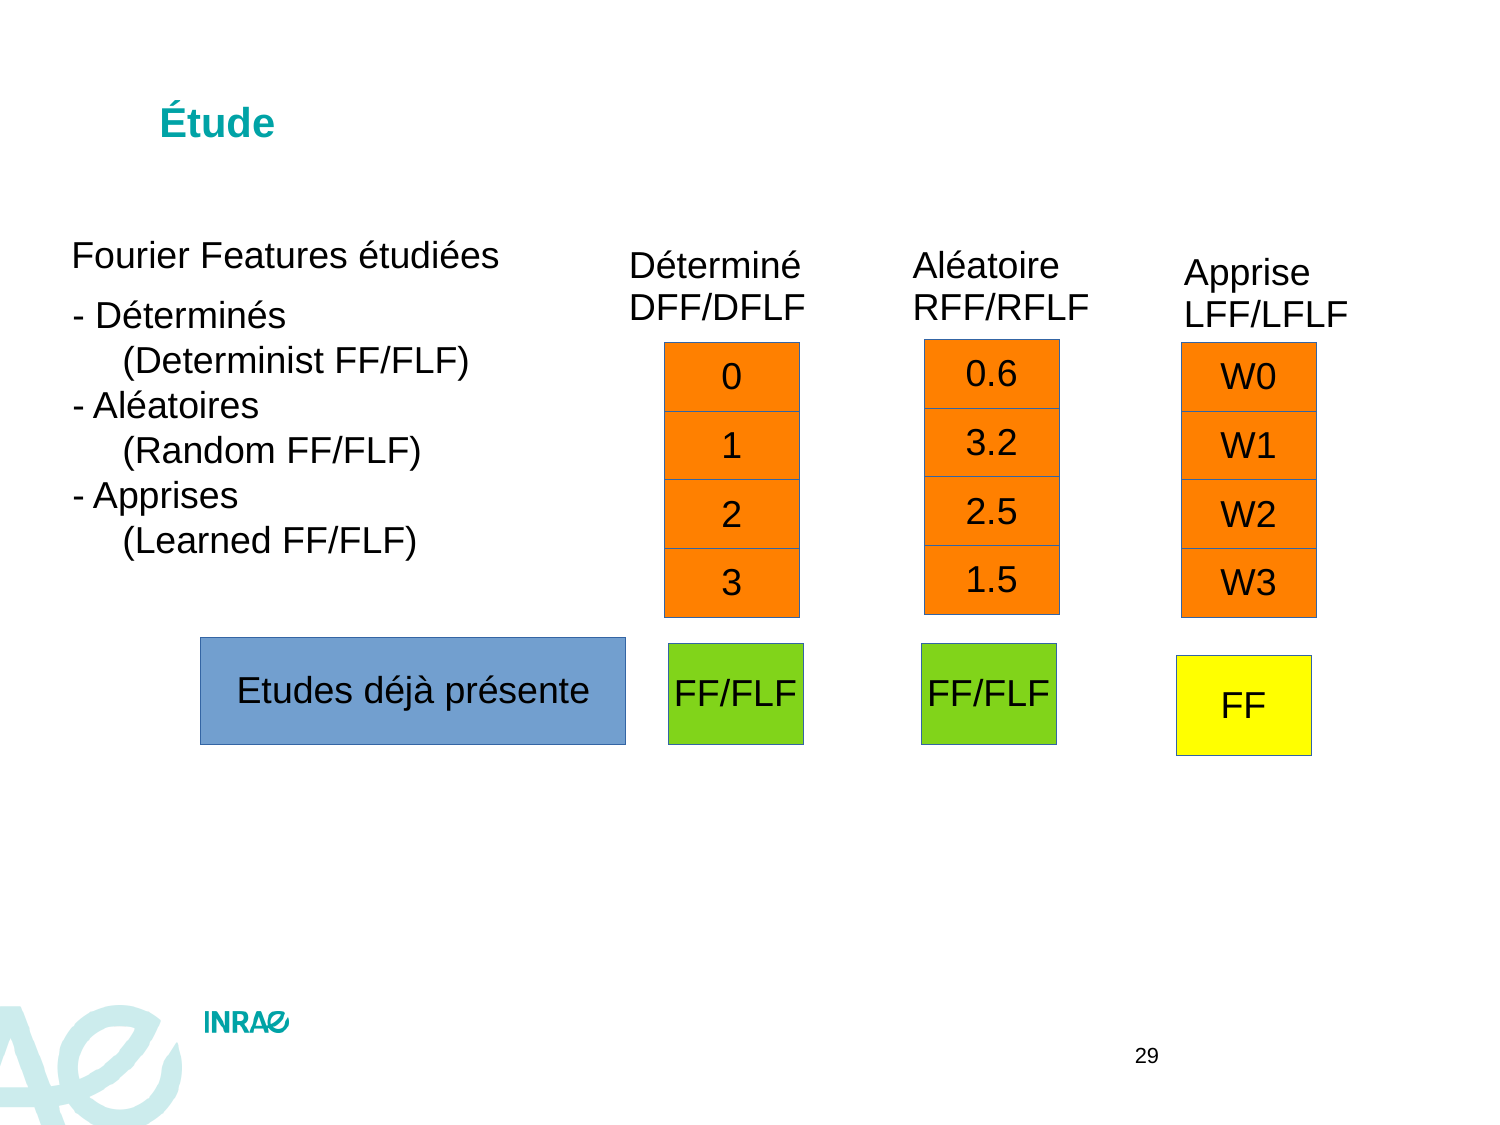

Étude
Fourier Features étudiées
Déterminé
DFF/DFLF
Aléatoire
RFF/RFLF
Apprise
LFF/LFLF
- Déterminés
(Determinist FF/FLF)
- Aléatoires
(Random FF/FLF)
- Apprises
(Learned FF/FLF)
0.6
0
W0
3.2
1
W1
2.5
2
W2
1.5
3
W3
Etudes déjà présente
FF/FLF
FF/FLF
FF